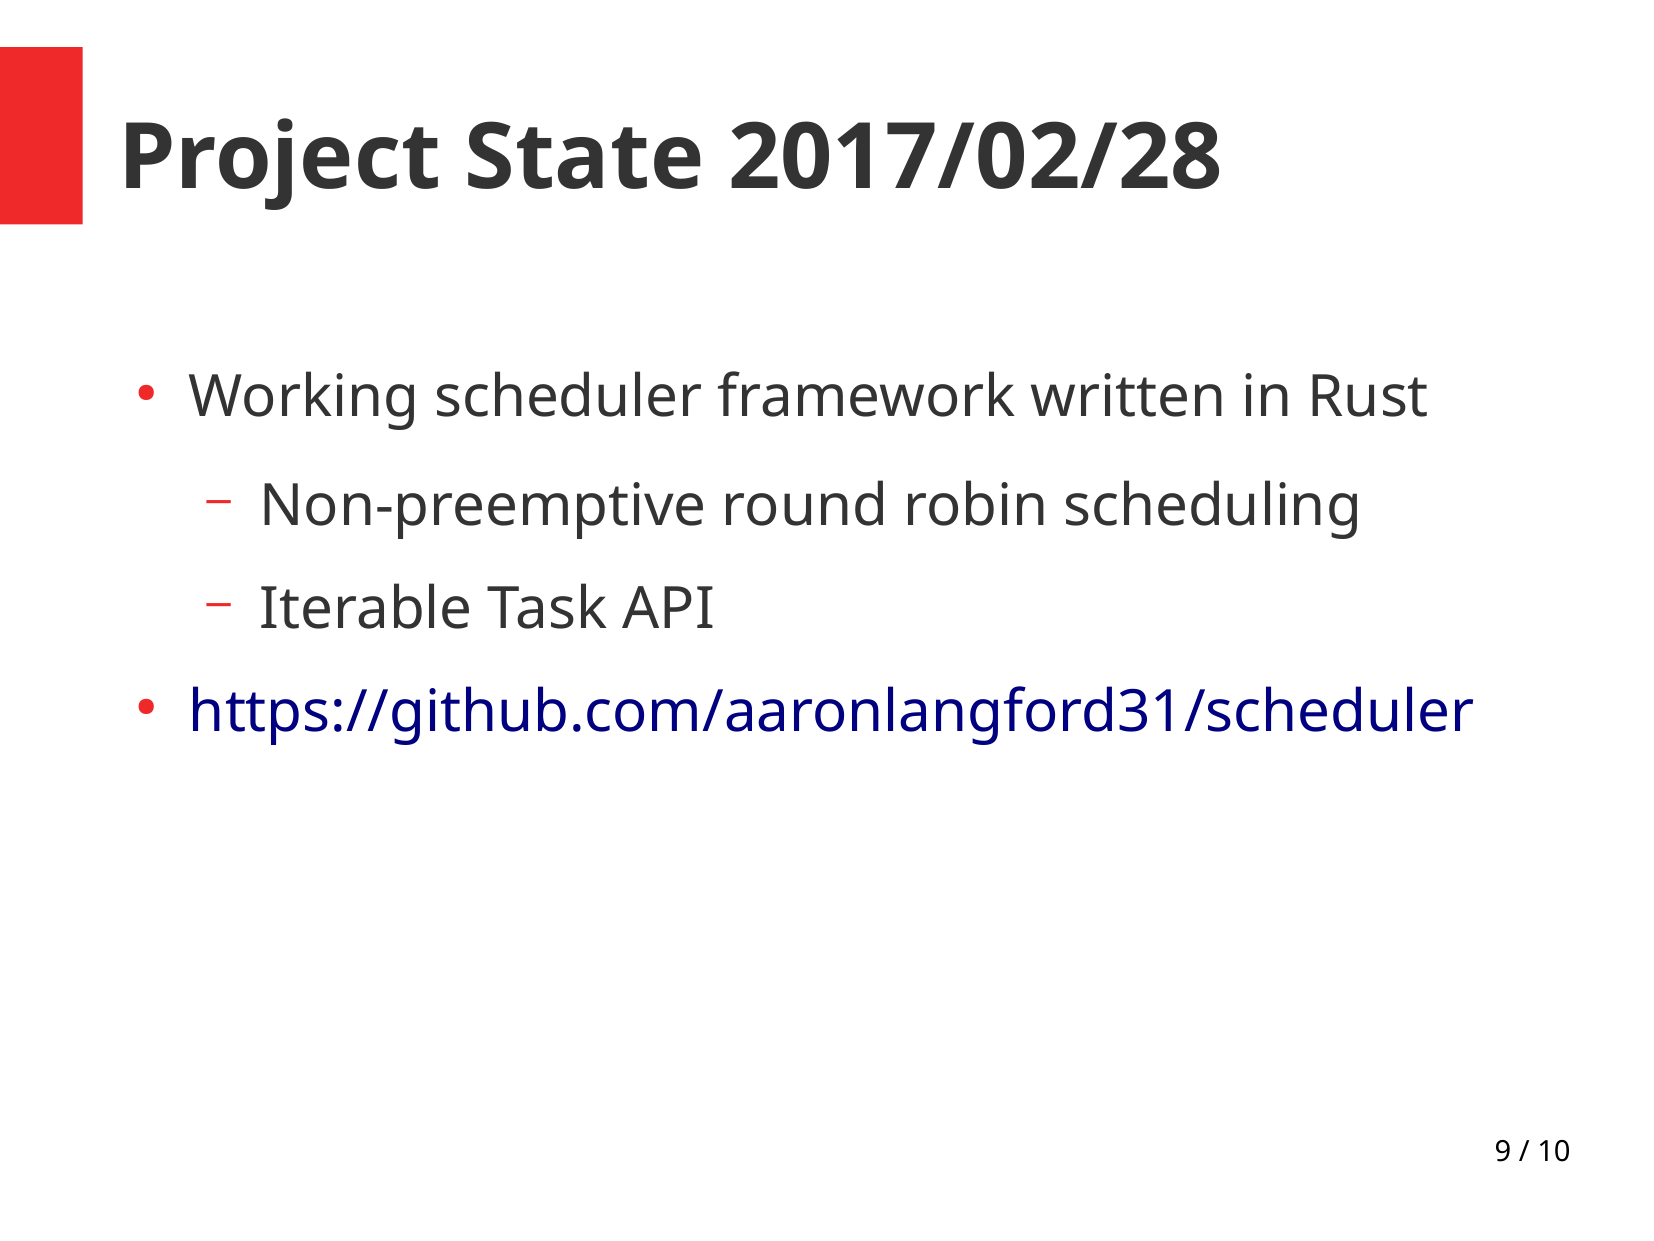

# Project State 2017/02/28
Working scheduler framework written in Rust
Non-preemptive round robin scheduling
Iterable Task API
https://github.com/aaronlangford31/scheduler
9